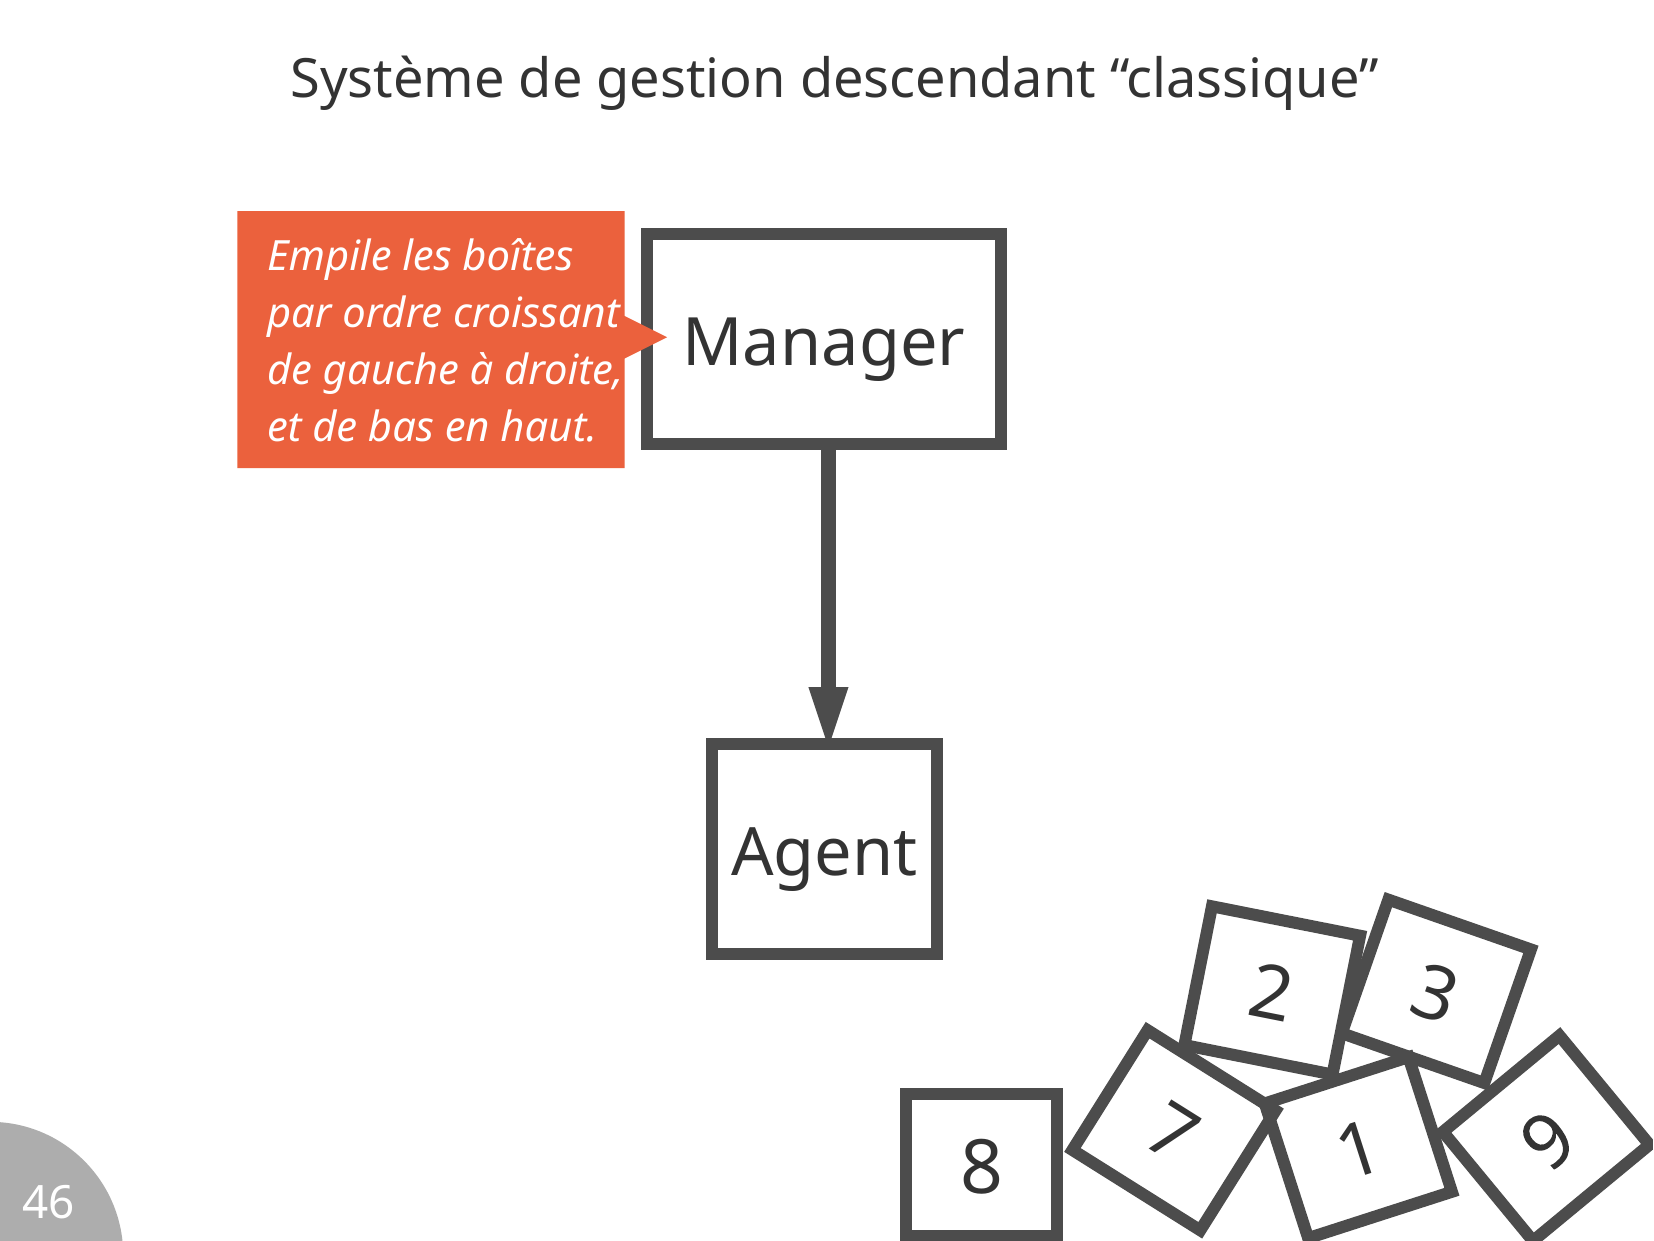

Système de gestion descendant “classique”
Empile les boîtes
par ordre croissant
de gauche à droite,
et de bas en haut.
Manager
Agent
2
3
7
9
1
8
46